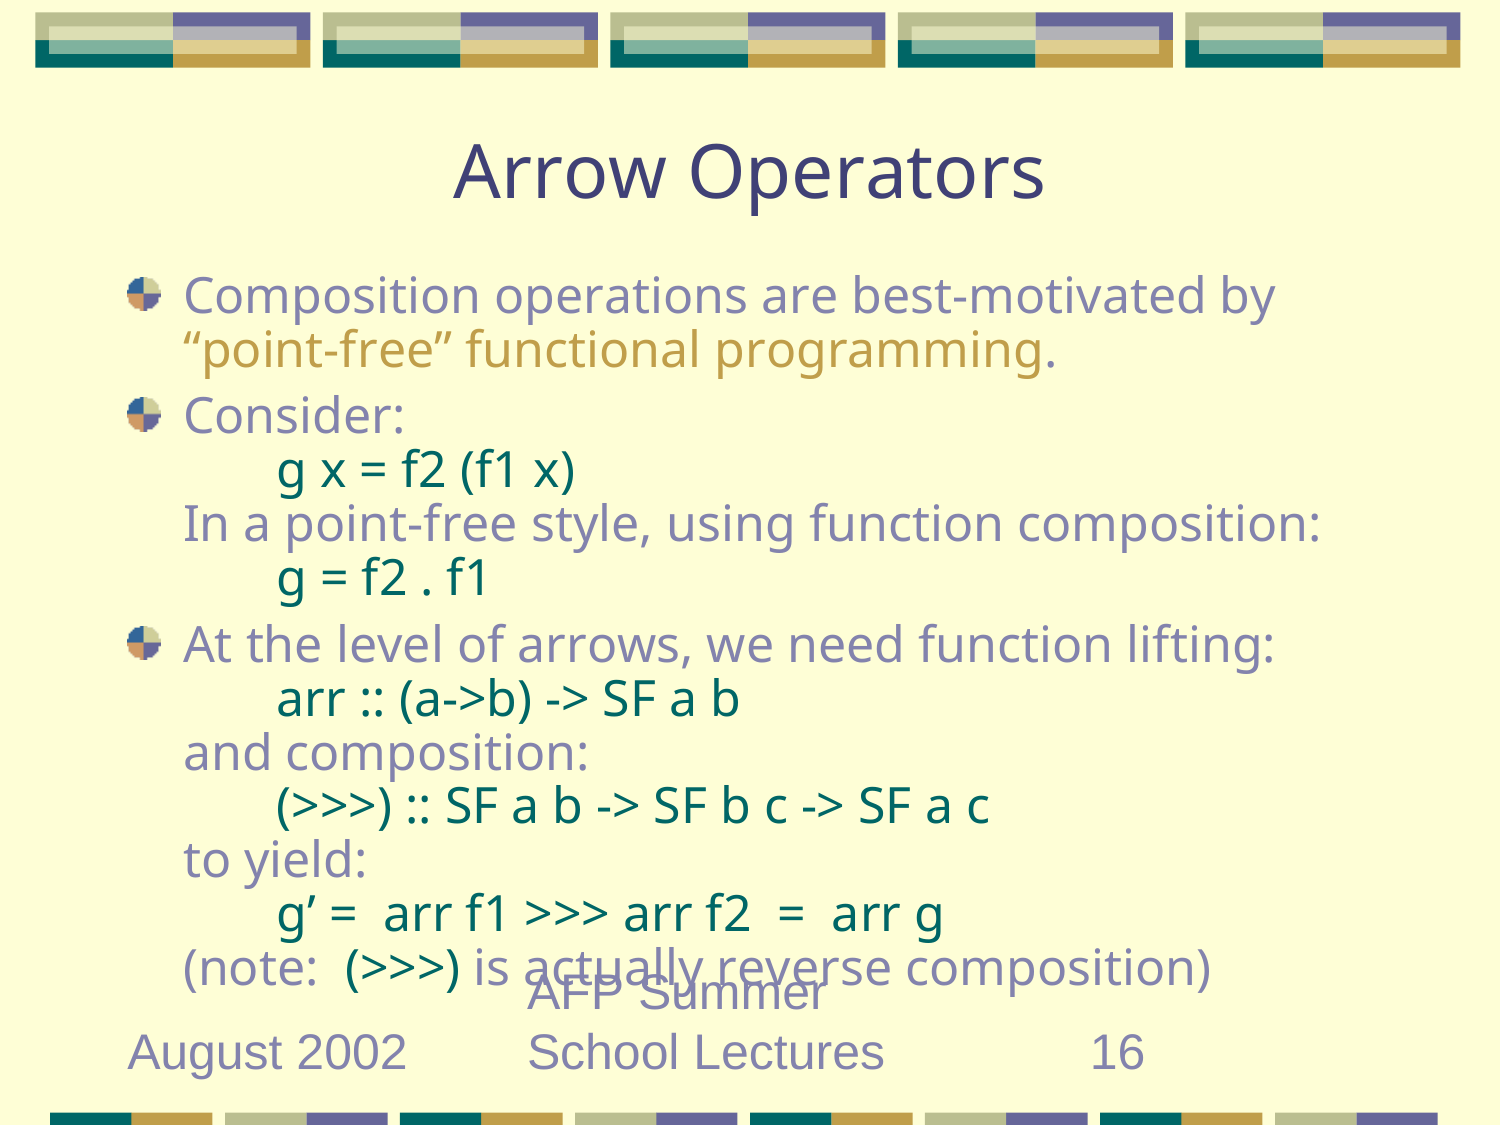

# Arrow Operators
Composition operations are best-motivated by “point-free” functional programming.
Consider:
	g x = f2 (f1 x)
In a point-free style, using function composition:
	g = f2 . f1
At the level of arrows, we need function lifting:
	arr :: (a->b) -> SF a b
and composition:
	(>>>) :: SF a b -> SF b c -> SF a c
to yield:
	g’ = arr f1 >>> arr f2 = arr g
(note: (>>>) is actually reverse composition)‏
August 2002
16